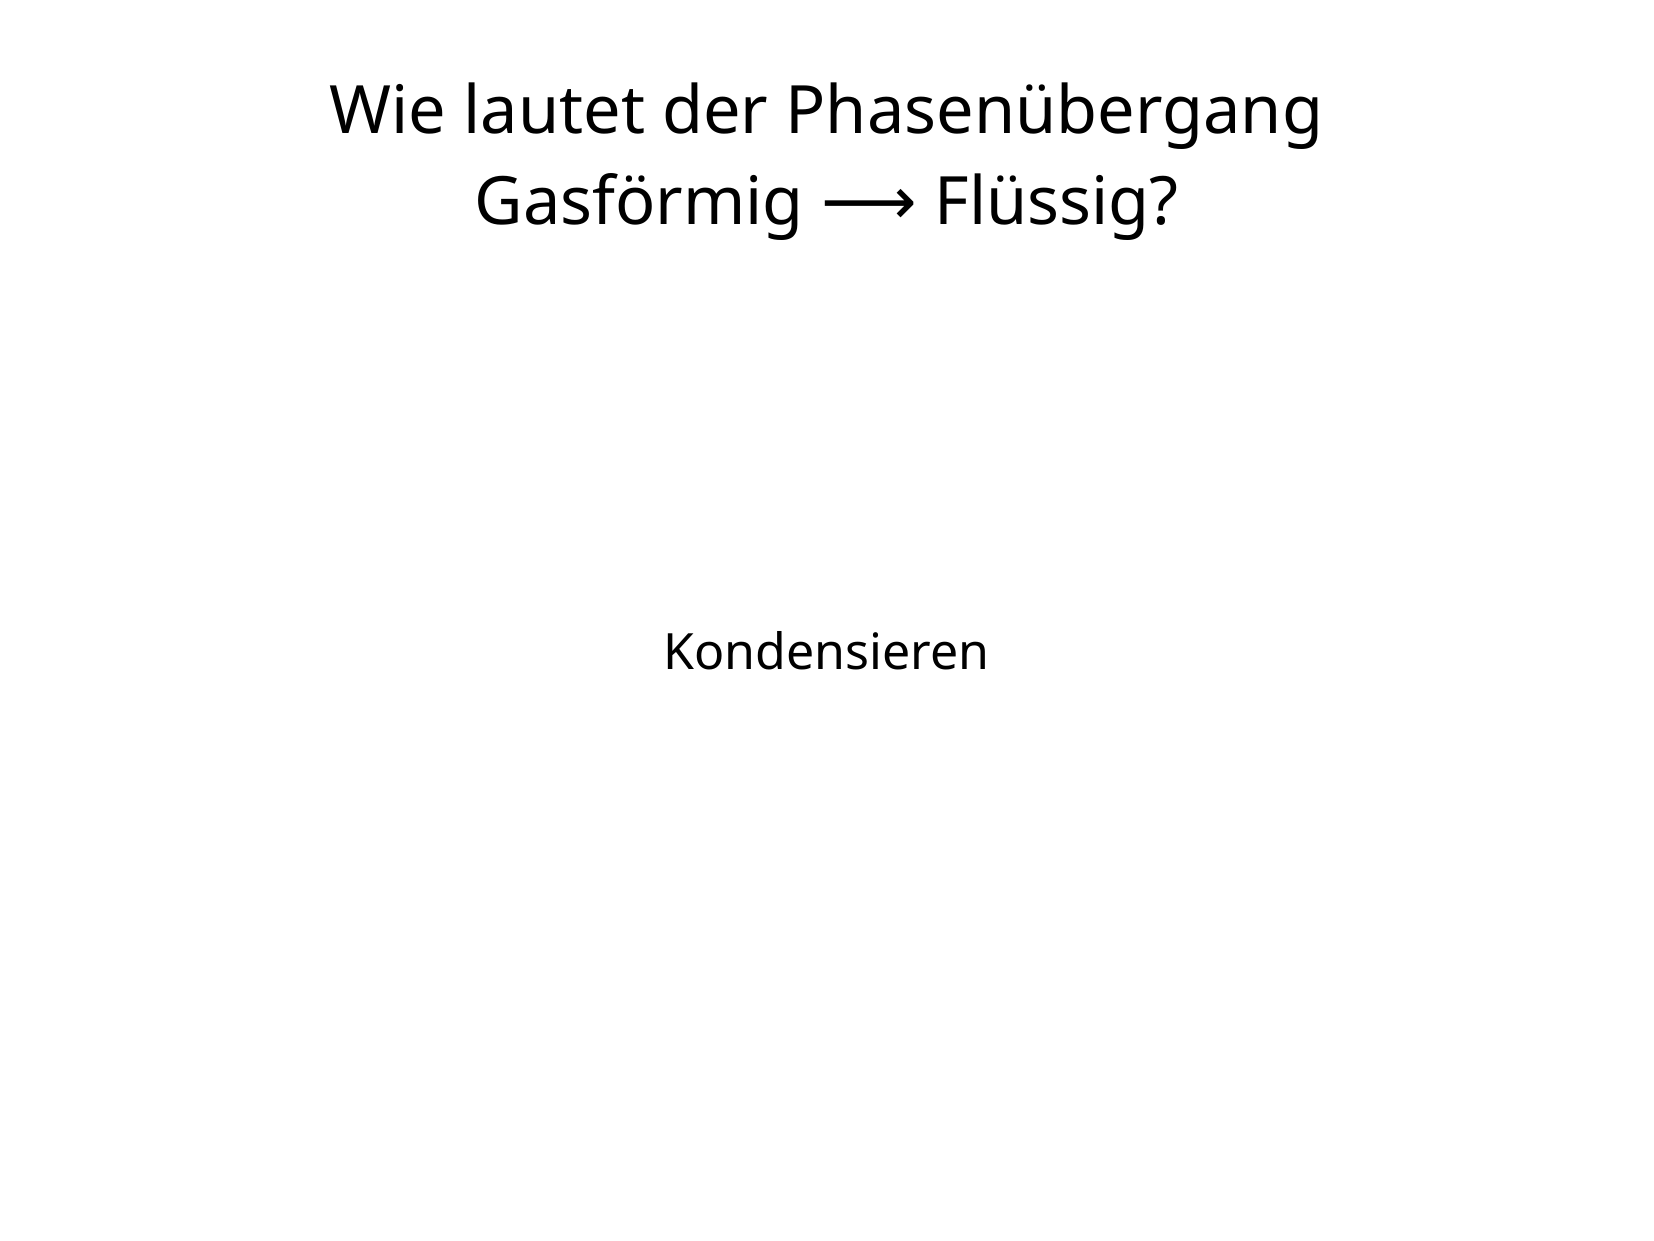

# Wie lautet der Phasenübergang Gasförmig ⟶ Flüssig?
Kondensieren